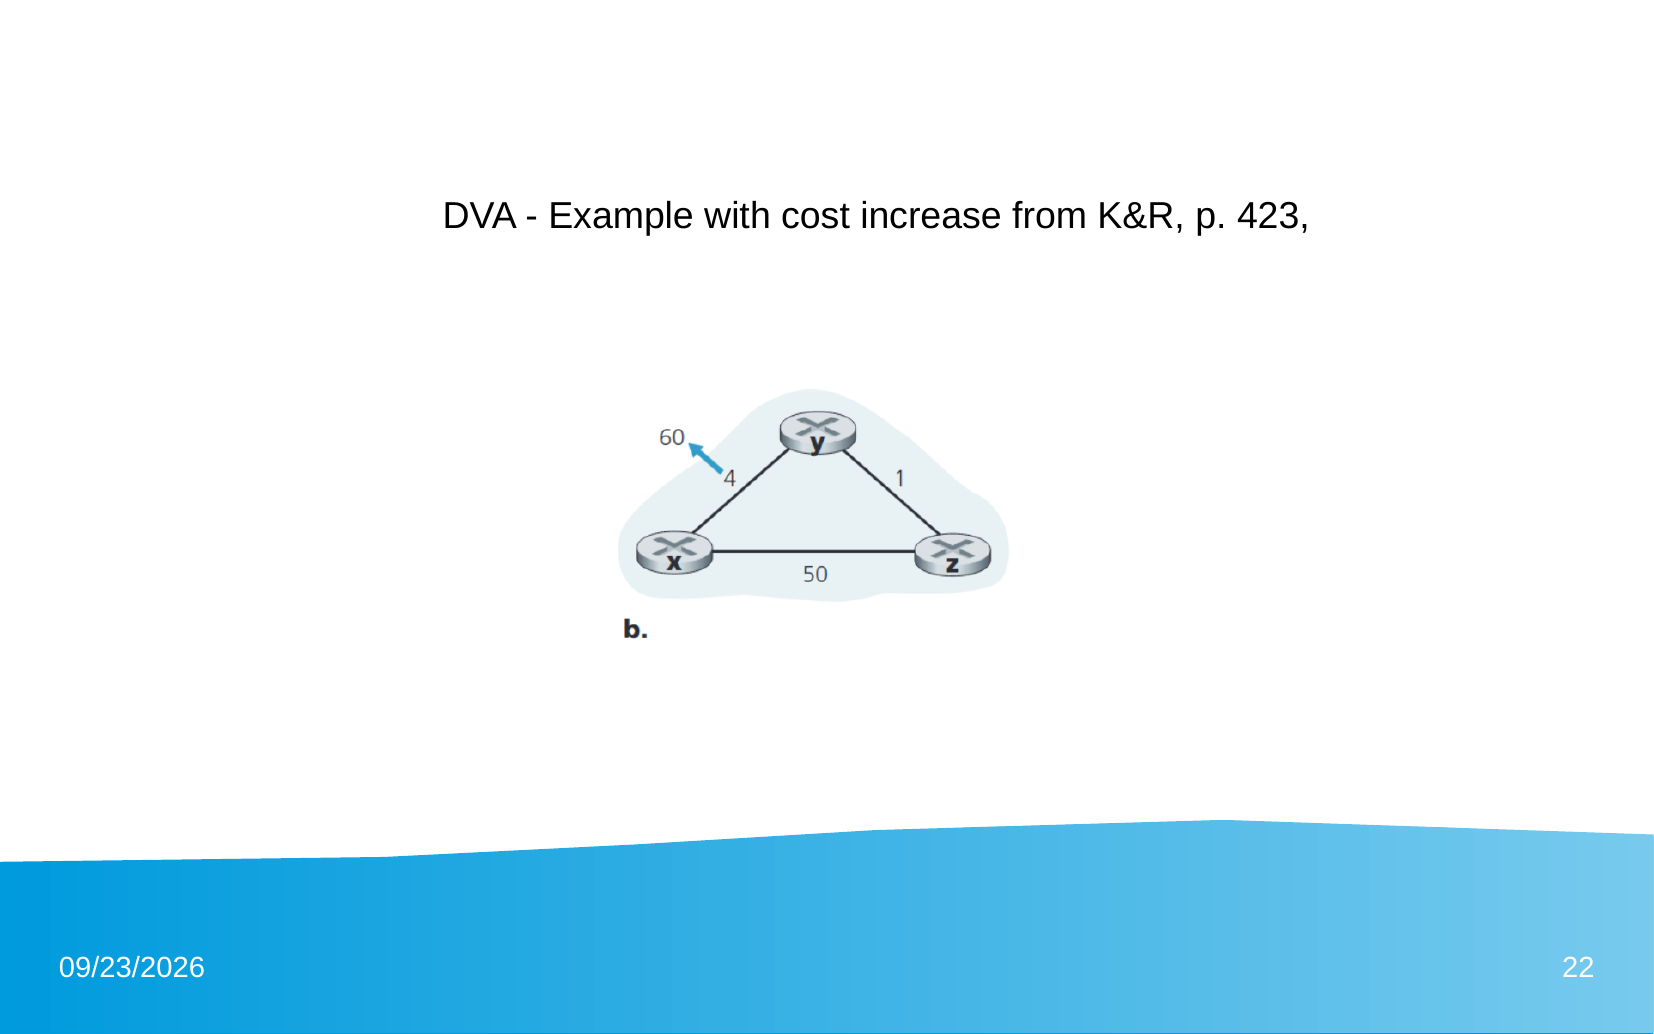

DVA - Example with cost increase from K&R, p. 423,